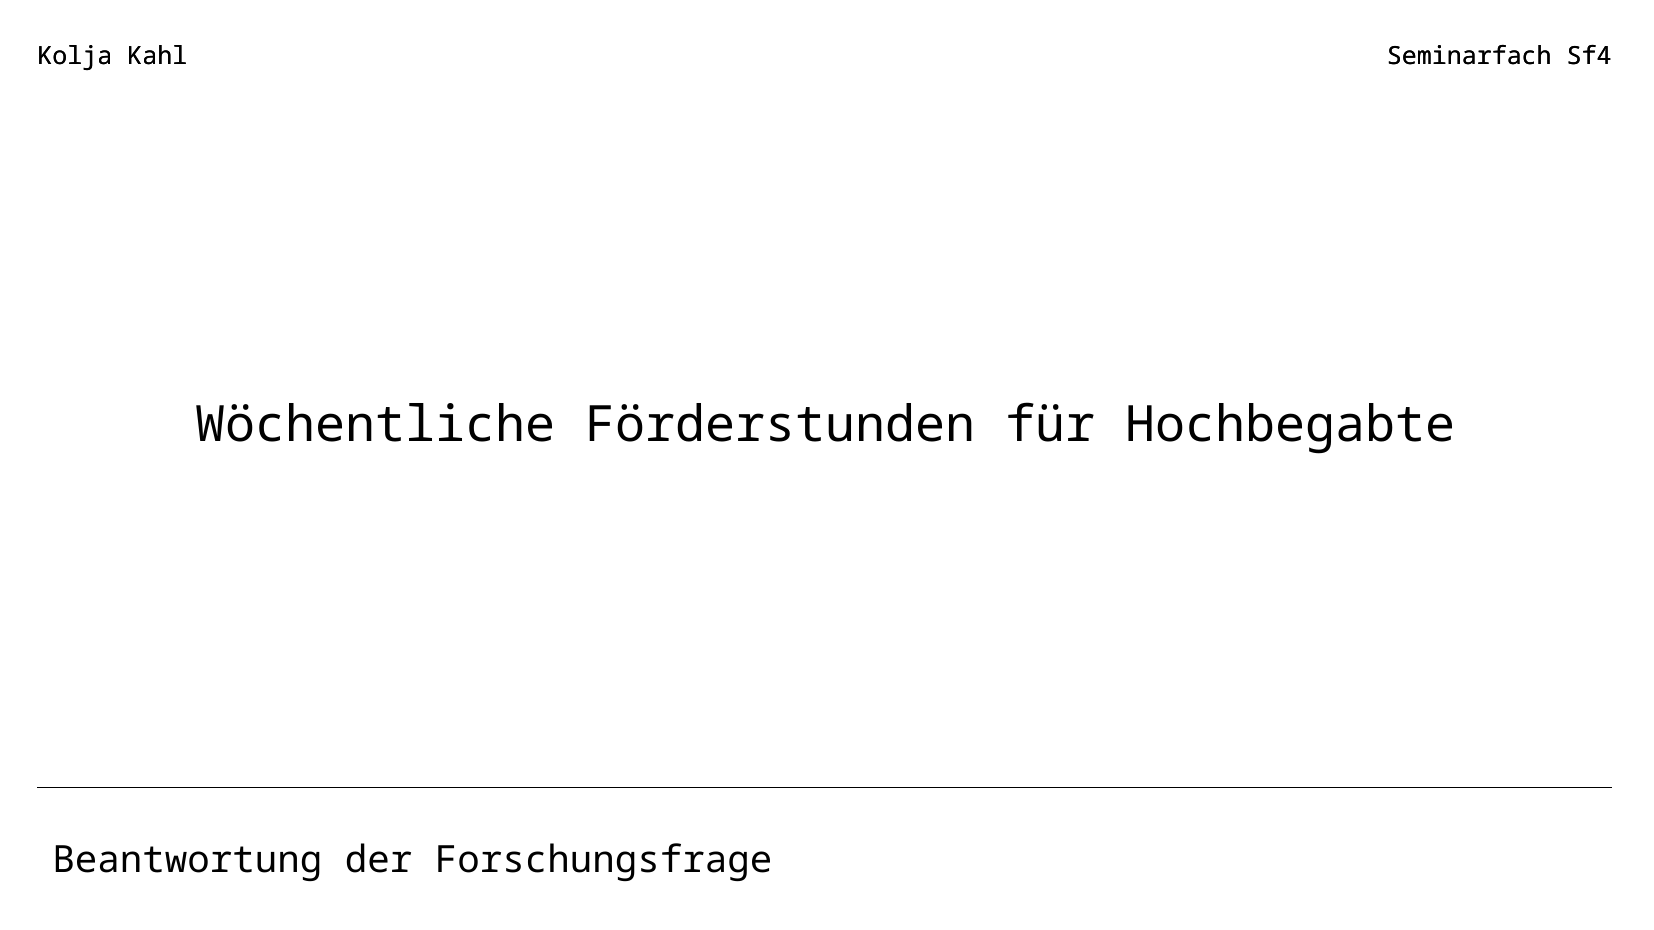

Kolja Kahl
Seminarfach Sf4
Kolja Kahl
Seminarfach Sf4
Wöchentliche Förderstunden für Hochbegabte
Beantwortung der Forschungsfrage